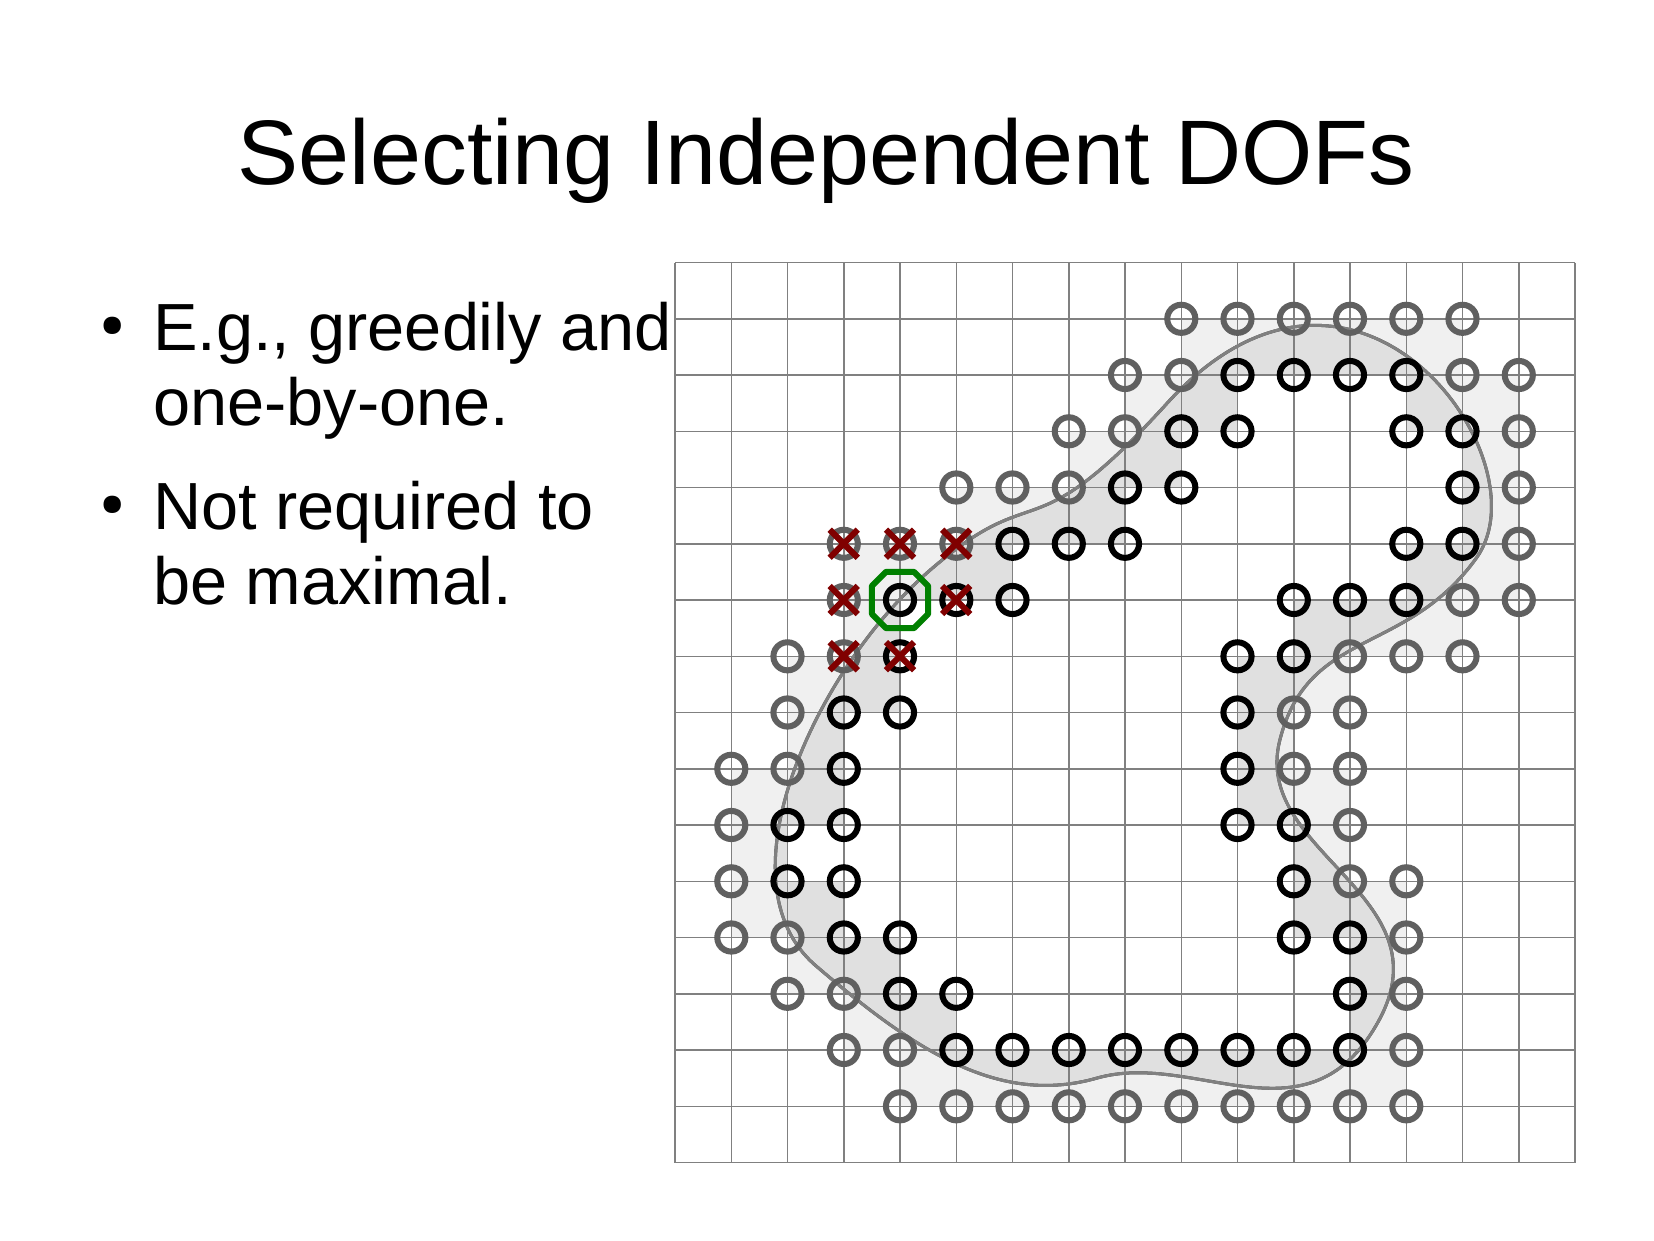

# Selecting Independent DOFs
E.g., greedily and one-by-one.
Not required to be maximal.